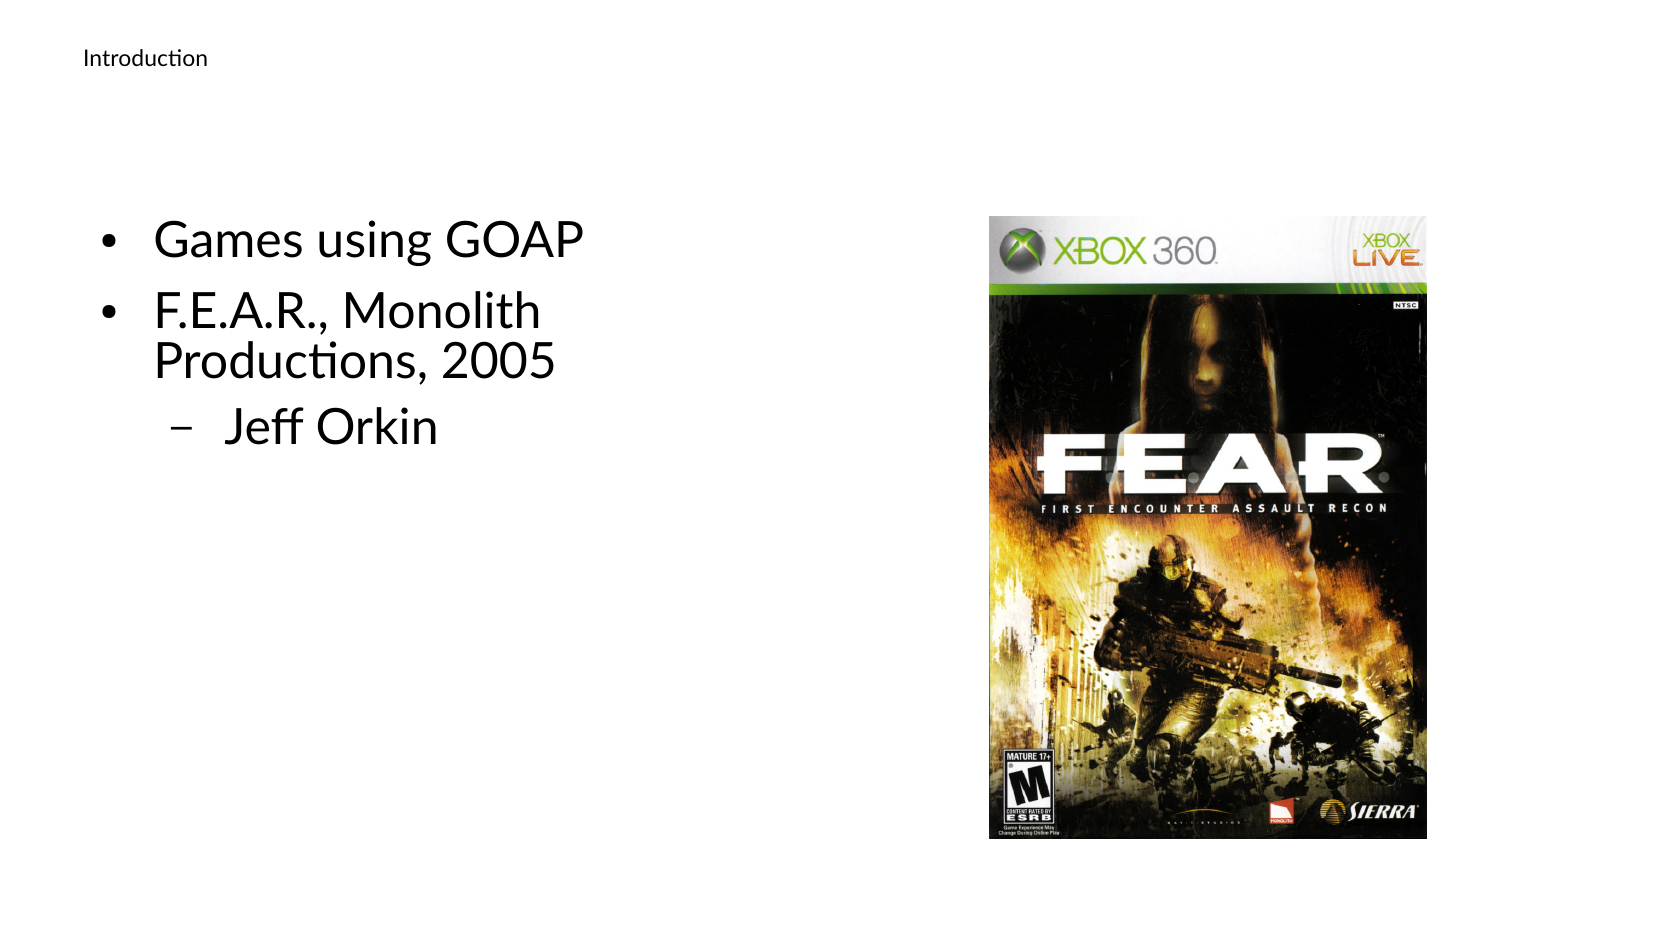

# Introduction
Games using GOAP
F.E.A.R., Monolith Productions, 2005
Jeff Orkin